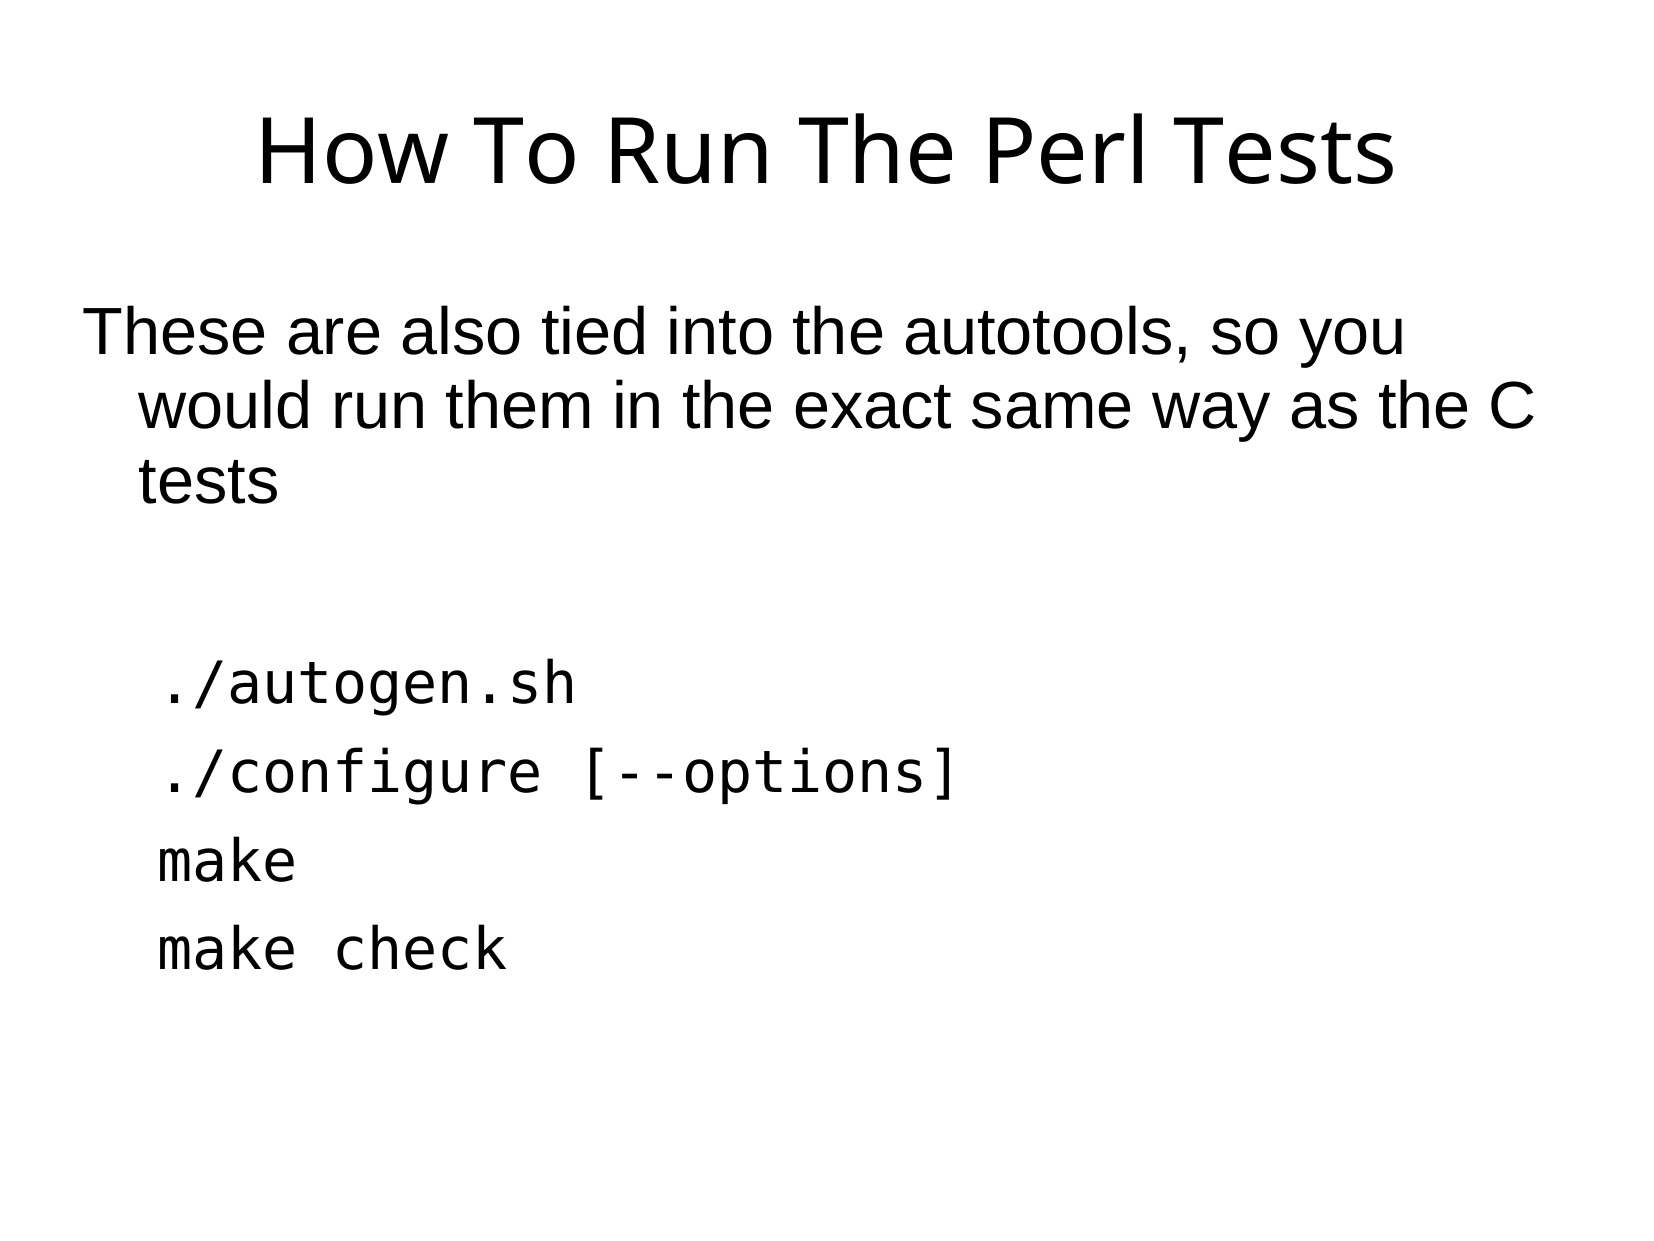

# How To Run The Perl Tests
These are also tied into the autotools, so you would run them in the exact same way as the C tests
./autogen.sh
./configure [--options]
make
make check